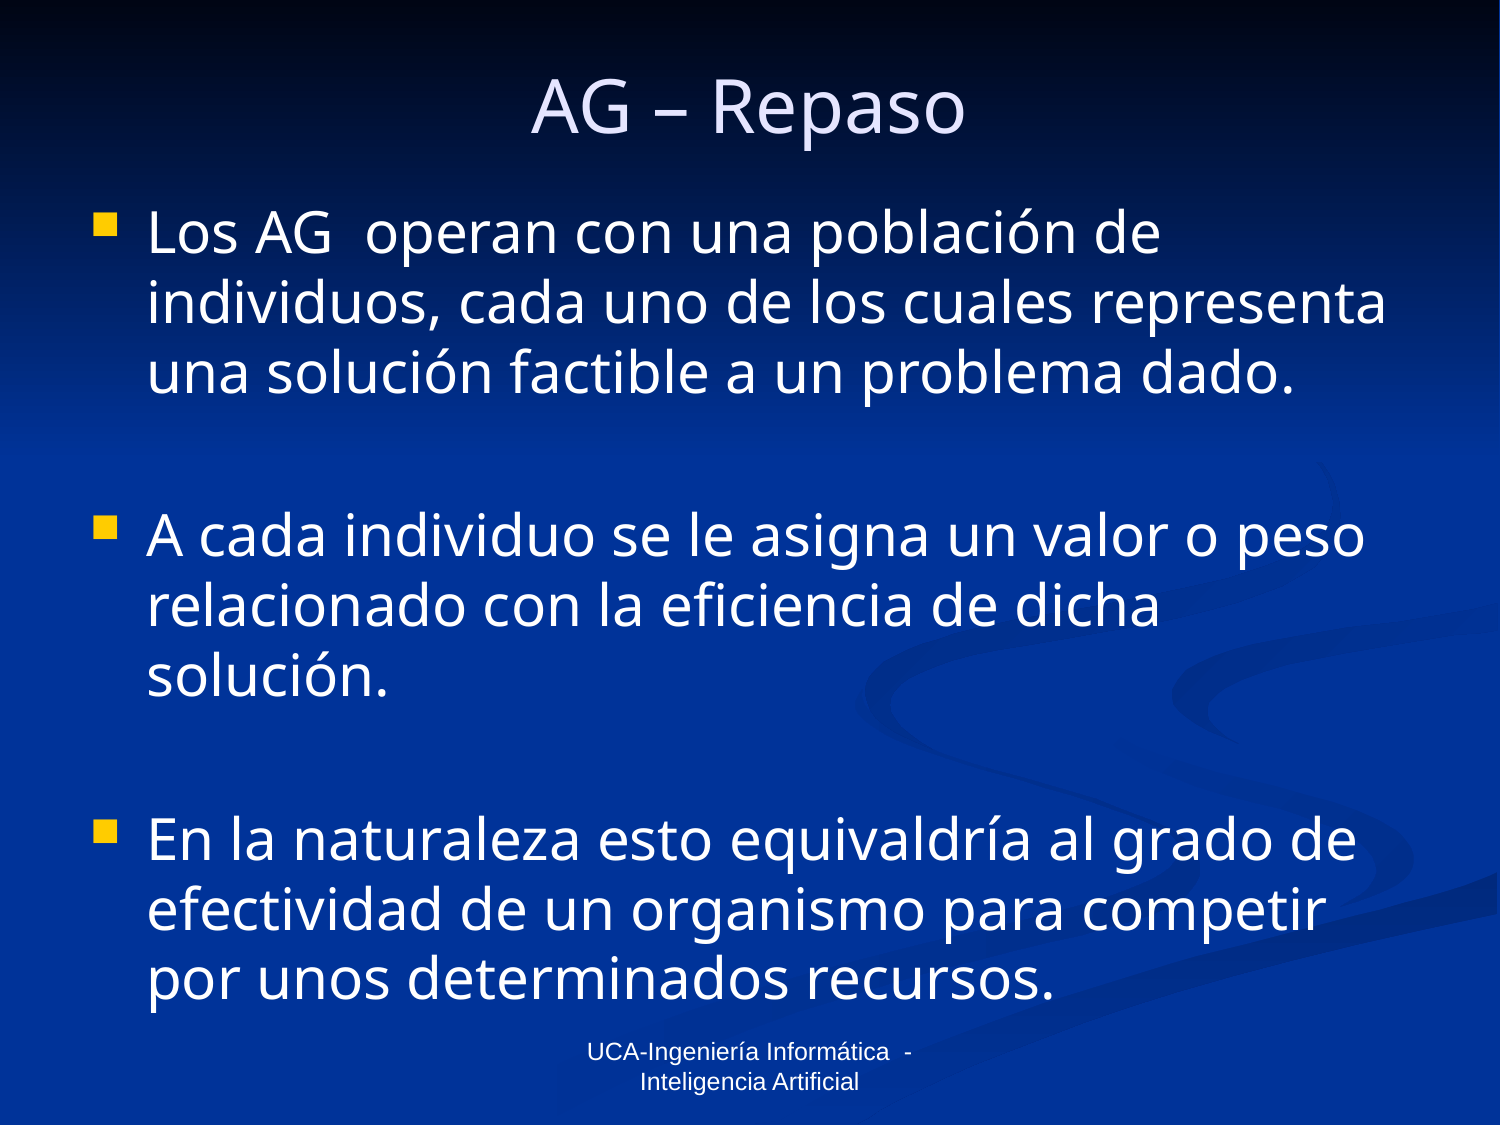

# AG – Repaso
Los AG operan con una población de individuos, cada uno de los cuales representa una solución factible a un problema dado.
A cada individuo se le asigna un valor o peso relacionado con la eficiencia de dicha solución.
En la naturaleza esto equivaldría al grado de efectividad de un organismo para competir por unos determinados recursos.
UCA-Ingeniería Informática - Inteligencia Artificial